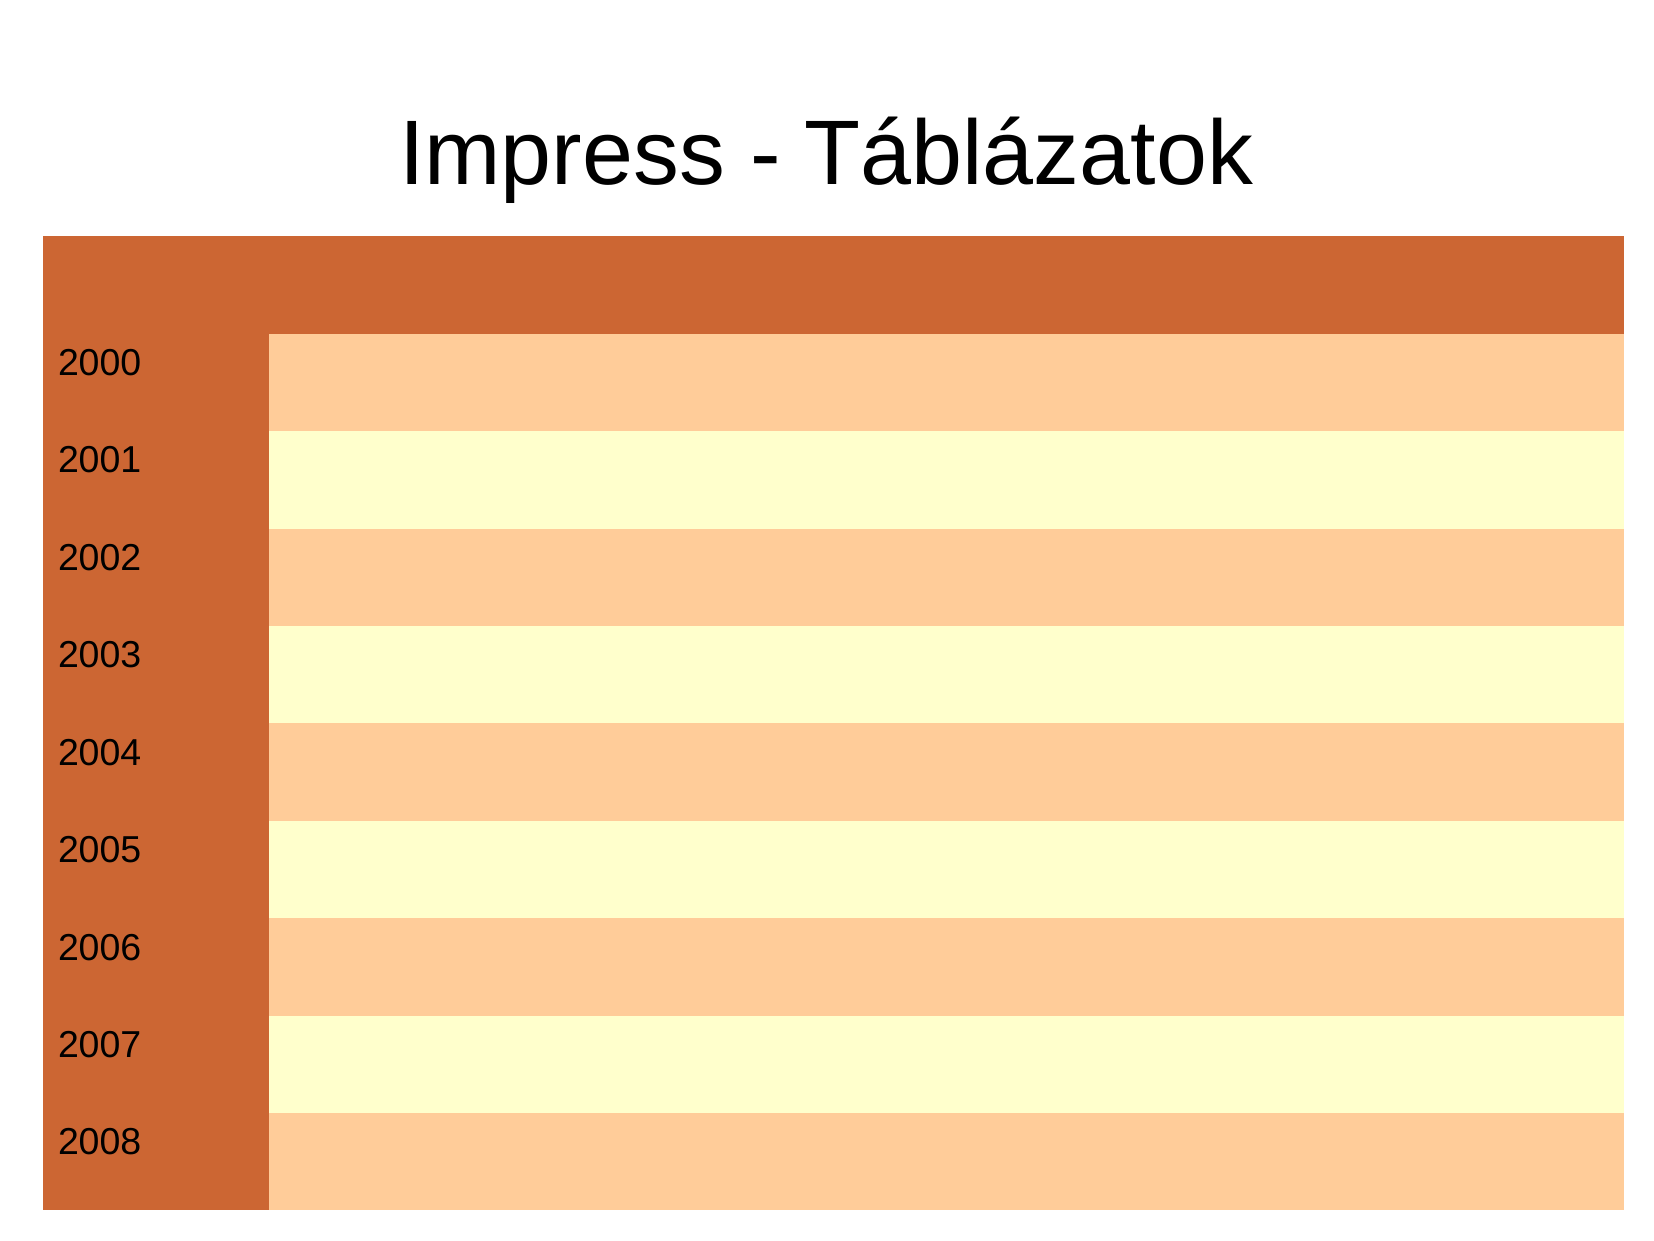

# Impress - Táblázatok
| | | | | | | |
| --- | --- | --- | --- | --- | --- | --- |
| 2000 | | | | | | |
| 2001 | | | | | | |
| 2002 | | | | | | |
| 2003 | | | | | | |
| 2004 | | | | | | |
| 2005 | | | | | | |
| 2006 | | | | | | |
| 2007 | | | | | | |
| 2008 | | | | | | |